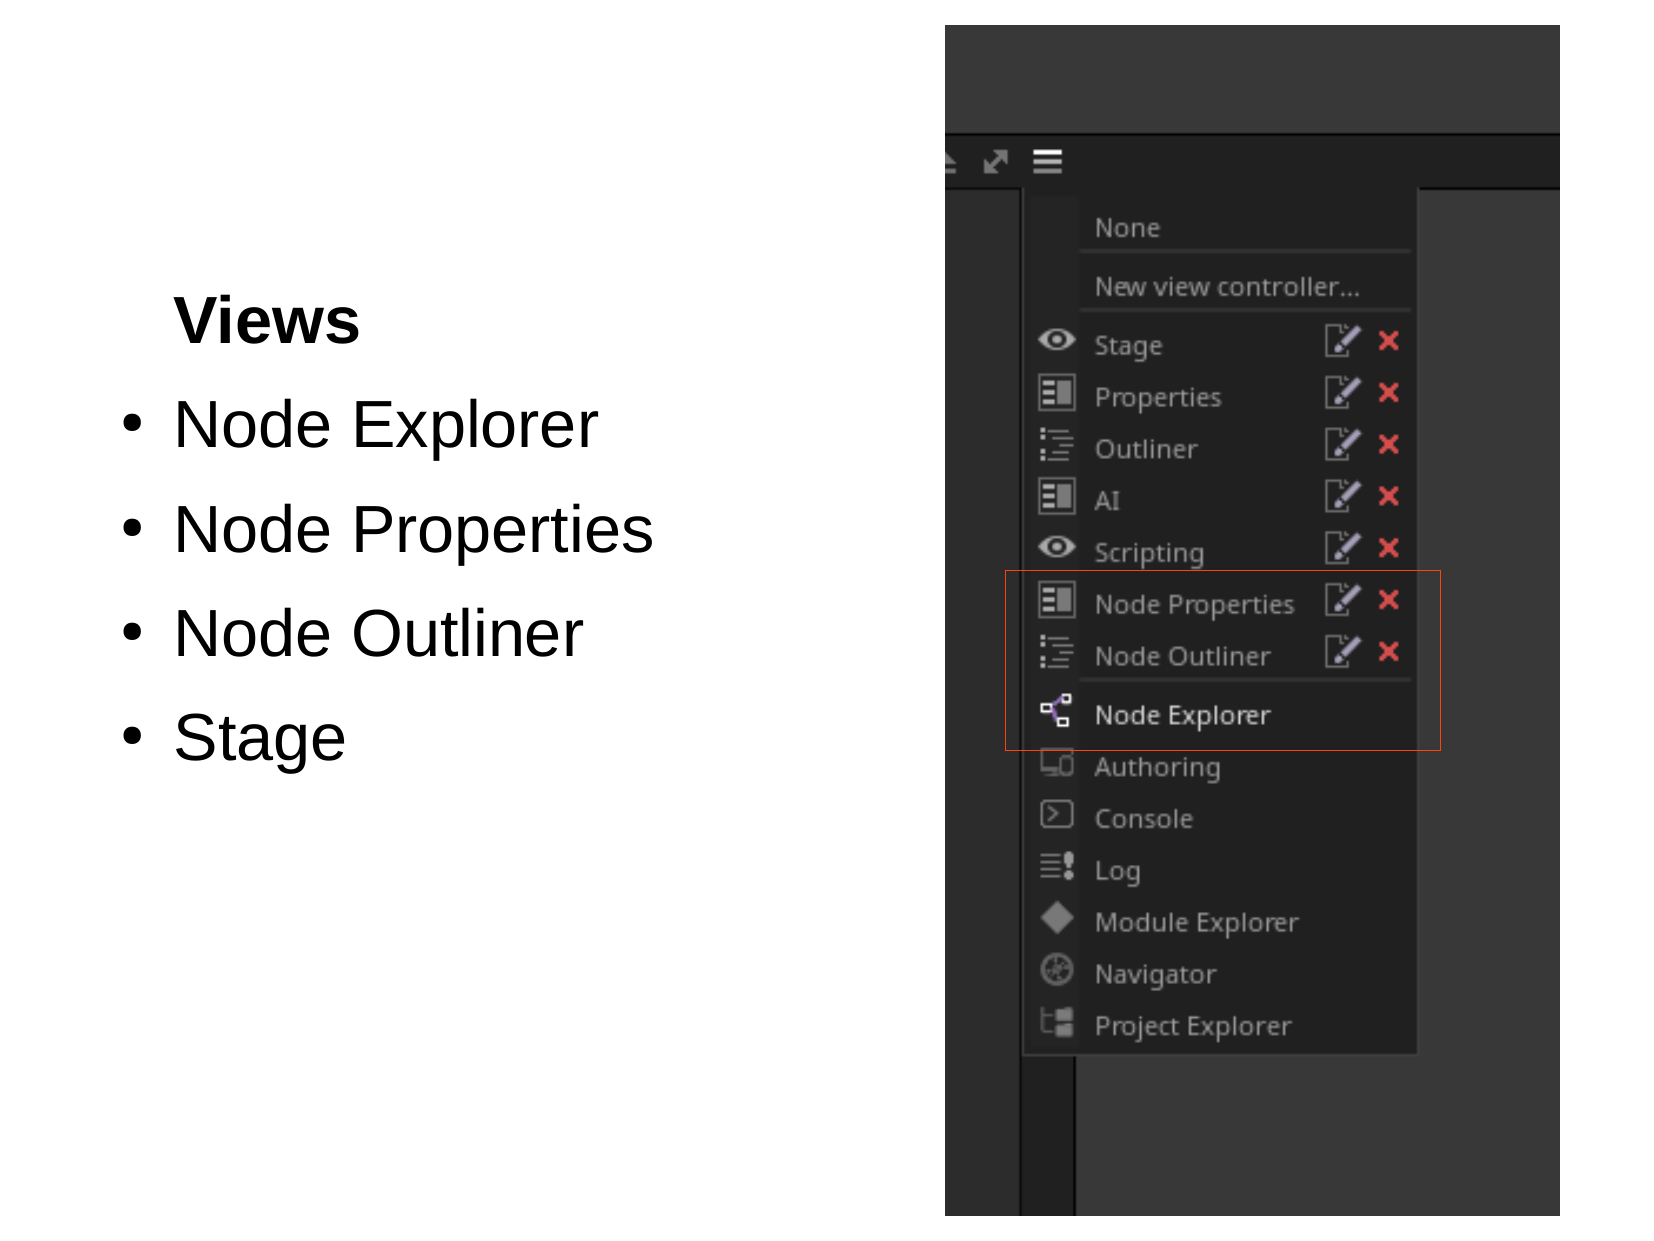

# Views
Node Explorer
Node Properties
Node Outliner
Stage